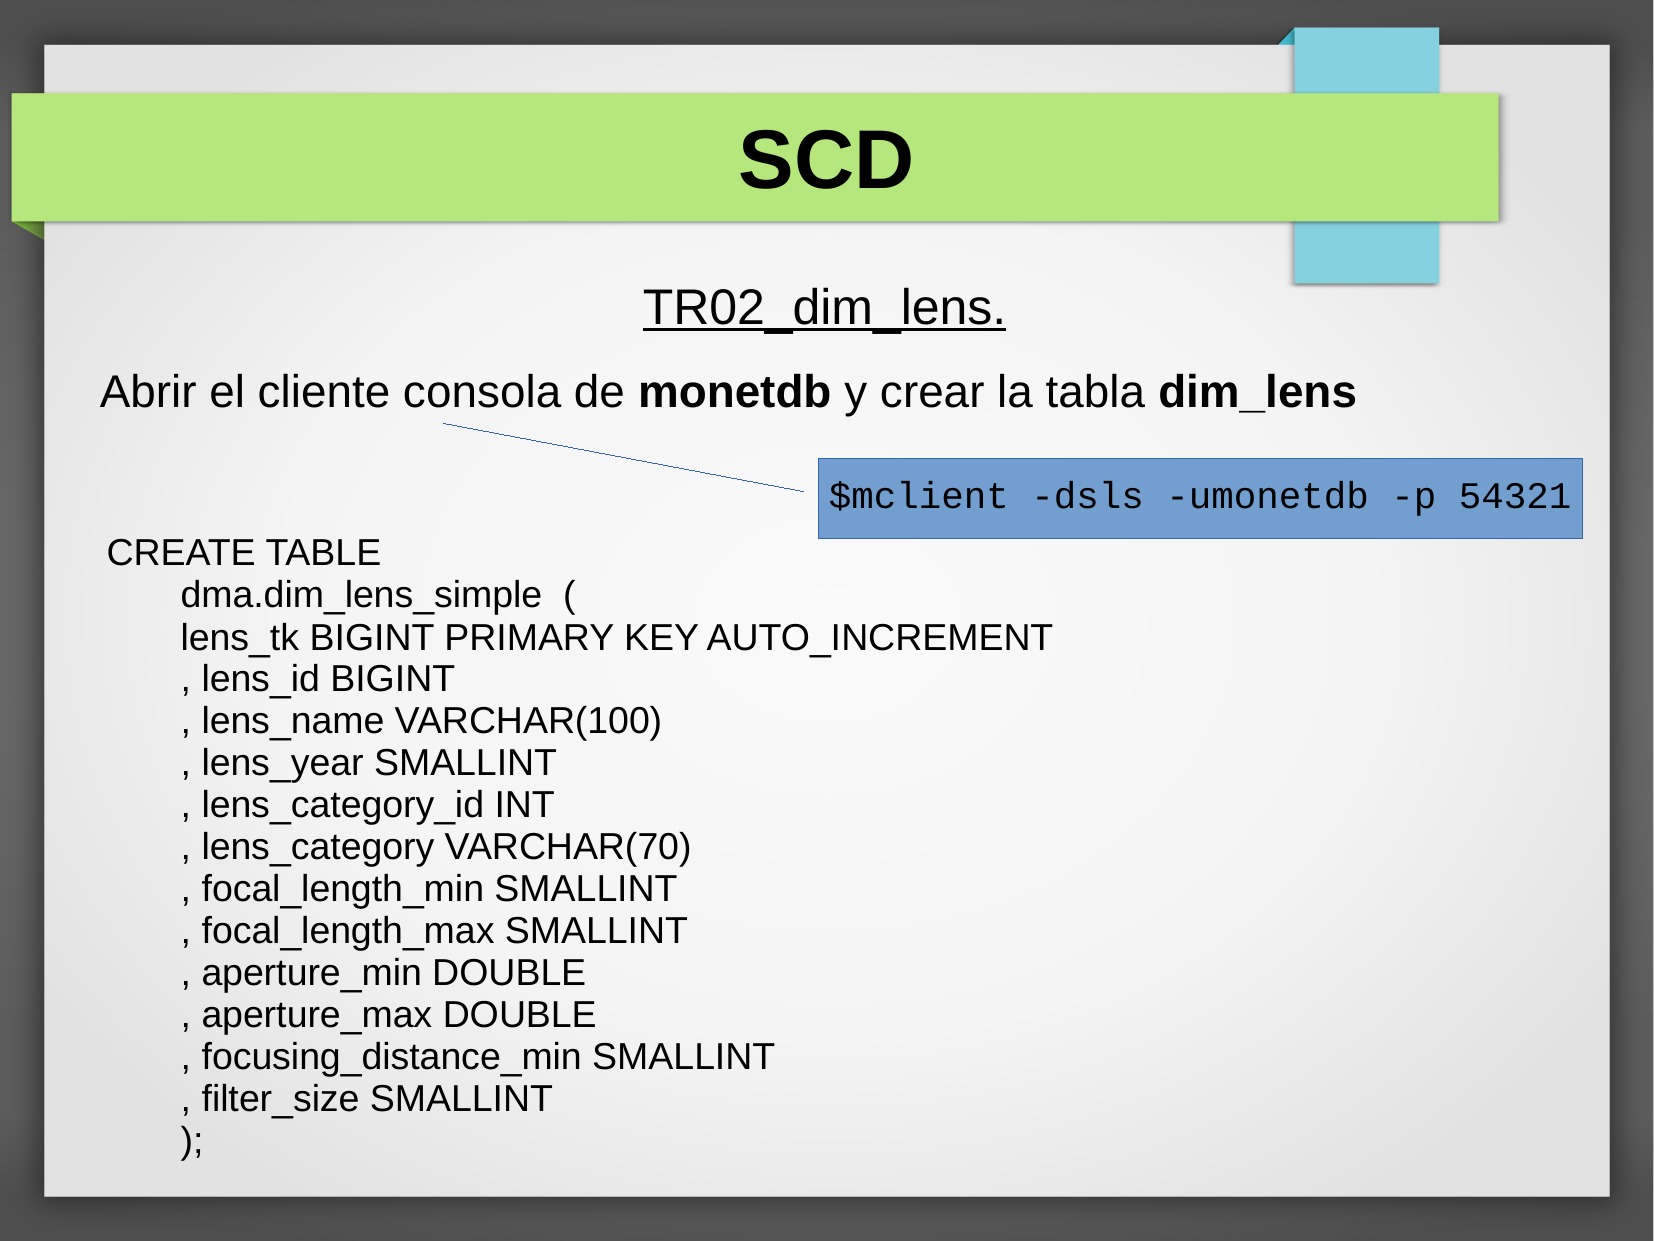

# SCD
TR02_dim_lens.
Abrir el cliente consola de monetdb y crear la tabla dim_lens
$mclient -dsls -umonetdb -p 54321
CREATE TABLE
	dma.dim_lens_simple (
	lens_tk BIGINT PRIMARY KEY AUTO_INCREMENT
	, lens_id BIGINT
	, lens_name VARCHAR(100)
	, lens_year SMALLINT
	, lens_category_id INT
	, lens_category VARCHAR(70)
	, focal_length_min SMALLINT
	, focal_length_max SMALLINT
	, aperture_min DOUBLE
	, aperture_max DOUBLE
	, focusing_distance_min SMALLINT
	, filter_size SMALLINT
	);